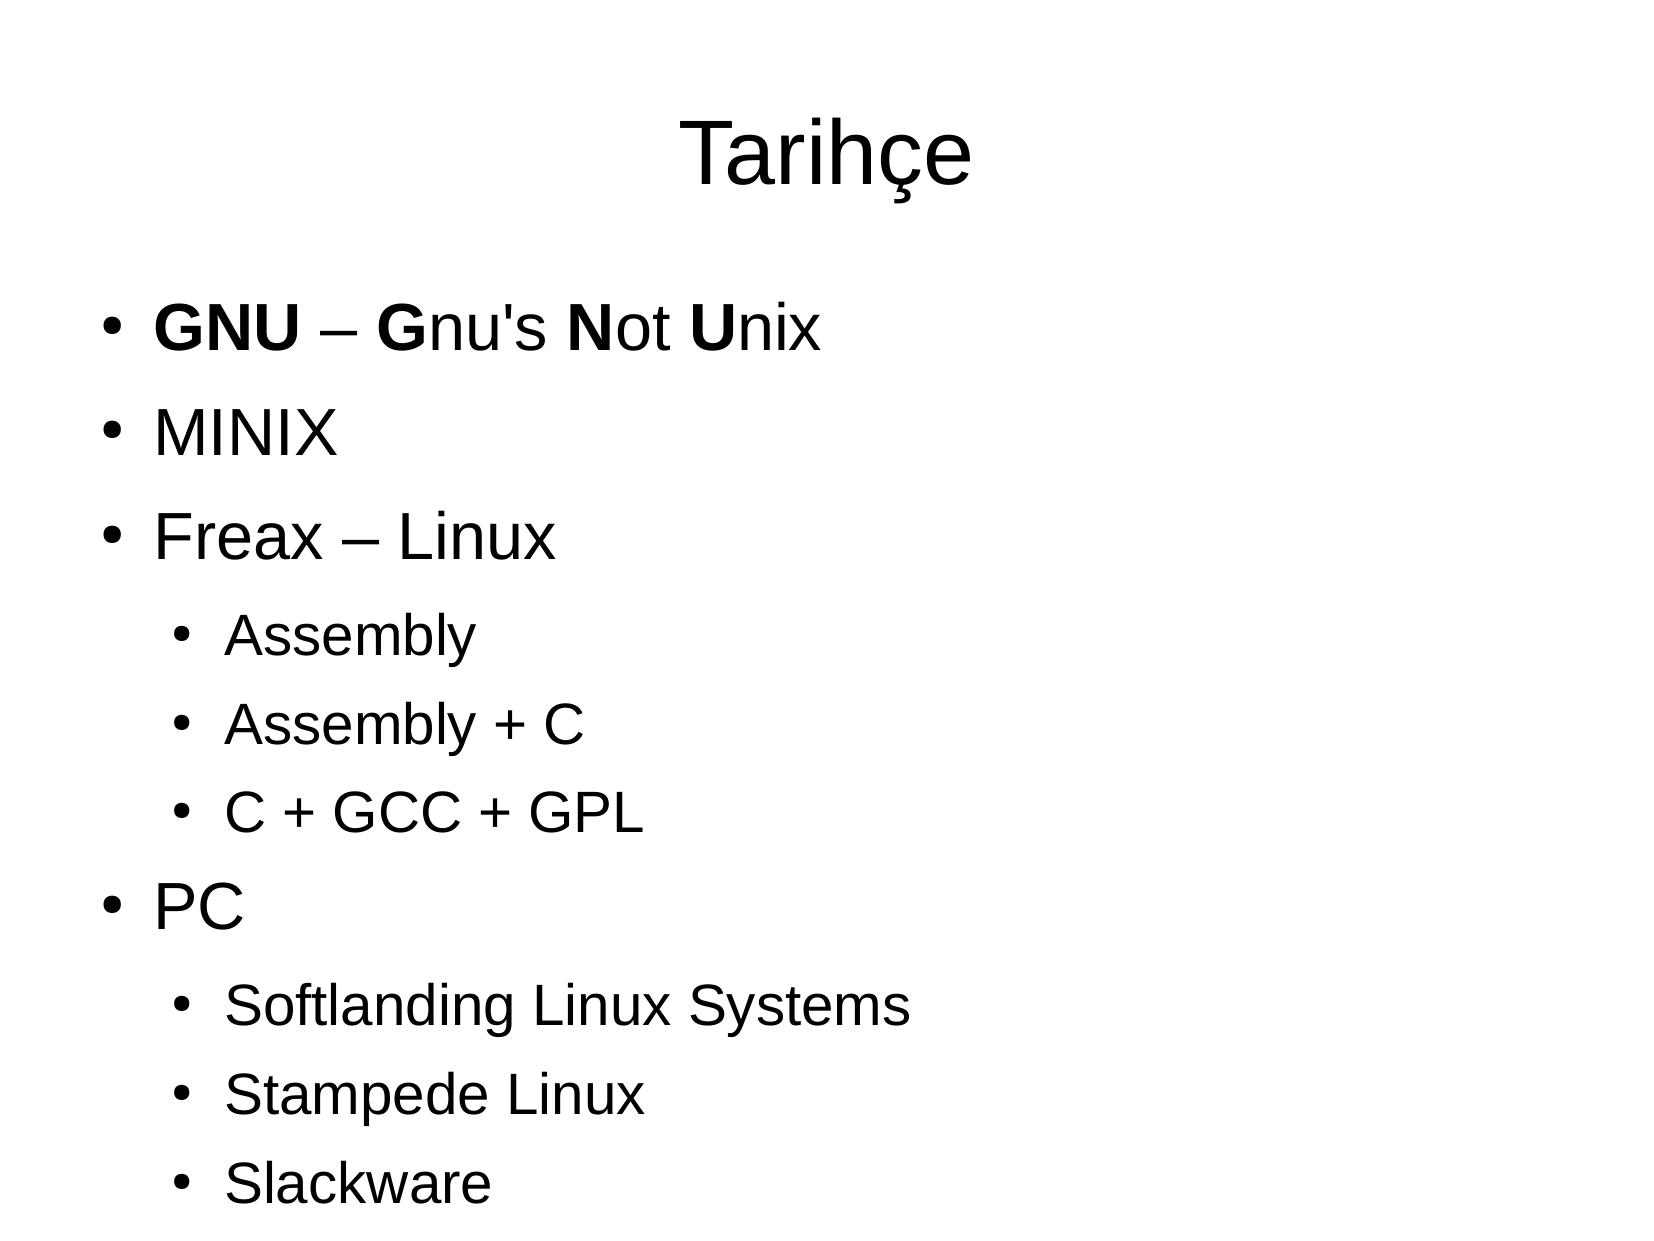

# Tarihçe
GNU – Gnu's Not Unix
MINIX
Freax – Linux
Assembly
Assembly + C
C + GCC + GPL
PC
Softlanding Linux Systems
Stampede Linux
Slackware
Debian